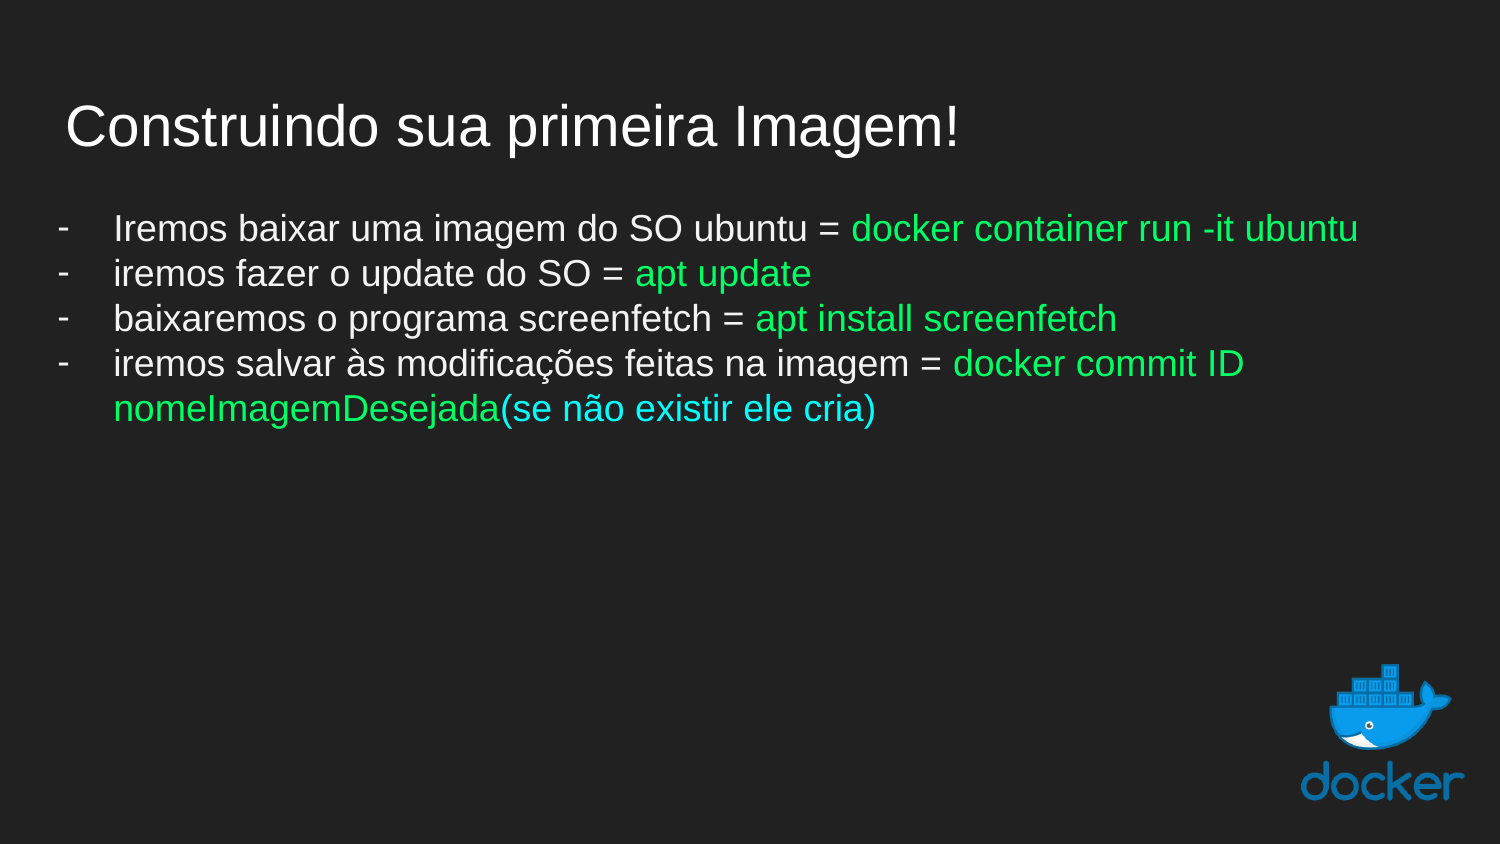

Construindo sua primeira Imagem!
Iremos baixar uma imagem do SO ubuntu = docker container run -it ubuntu
iremos fazer o update do SO = apt update
baixaremos o programa screenfetch = apt install screenfetch
iremos salvar às modificações feitas na imagem = docker commit ID nomeImagemDesejada(se não existir ele cria)